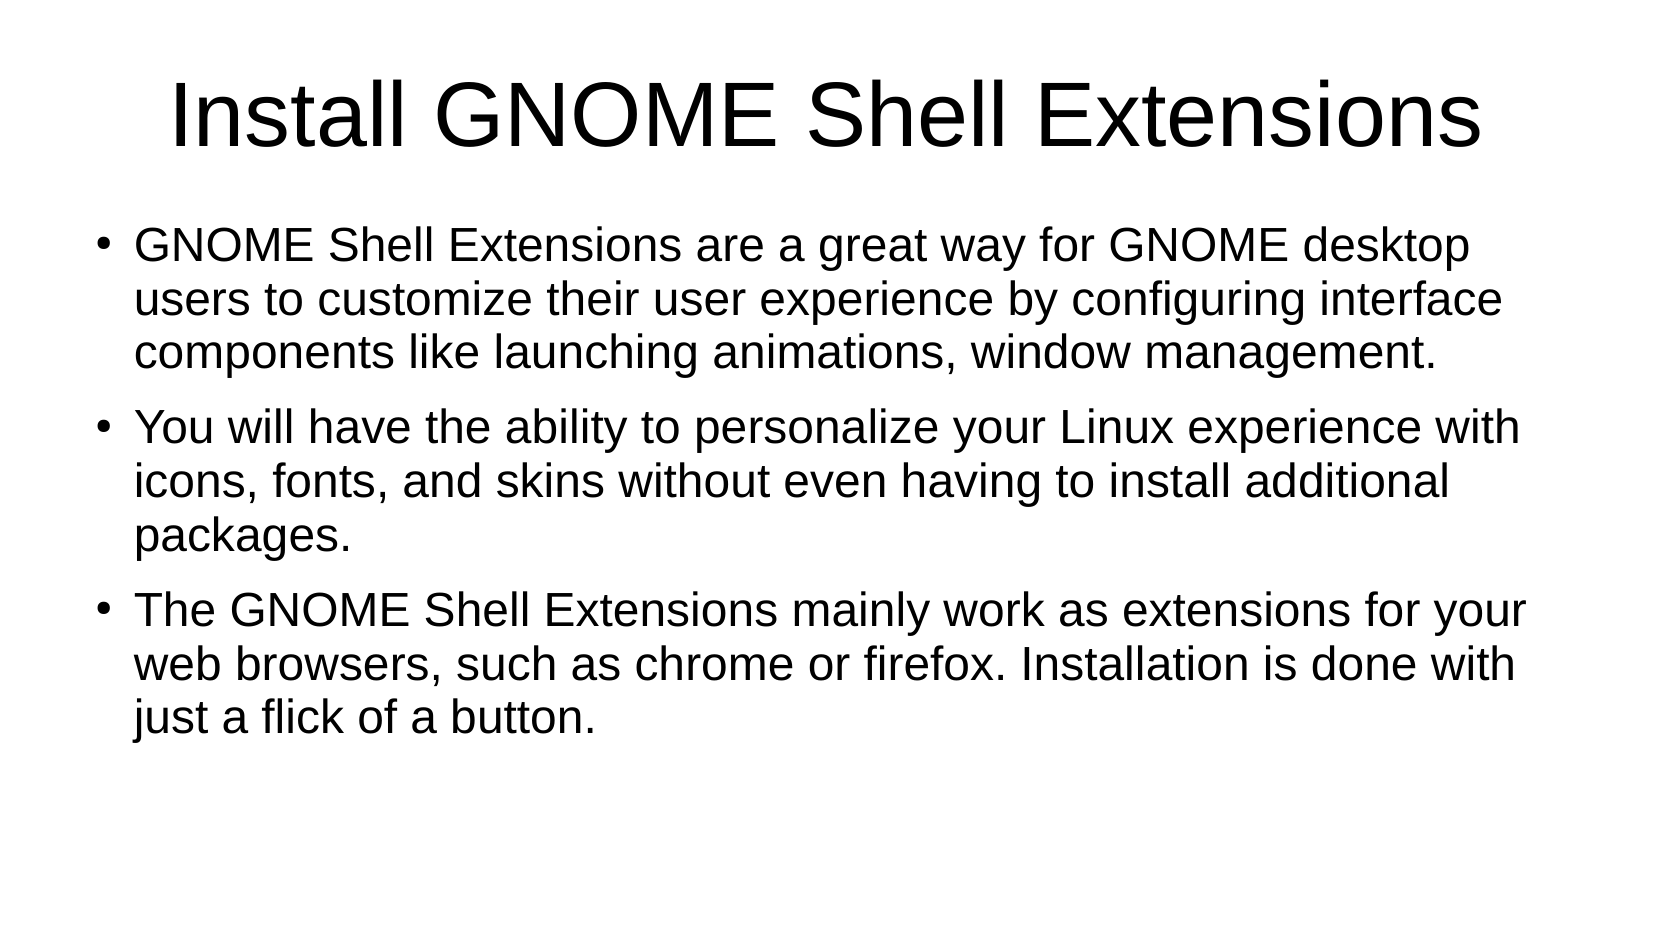

# Install GNOME Shell Extensions
GNOME Shell Extensions are a great way for GNOME desktop users to customize their user experience by configuring interface components like launching animations, window management.
You will have the ability to personalize your Linux experience with icons, fonts, and skins without even having to install additional packages.
The GNOME Shell Extensions mainly work as extensions for your web browsers, such as chrome or firefox. Installation is done with just a flick of a button.